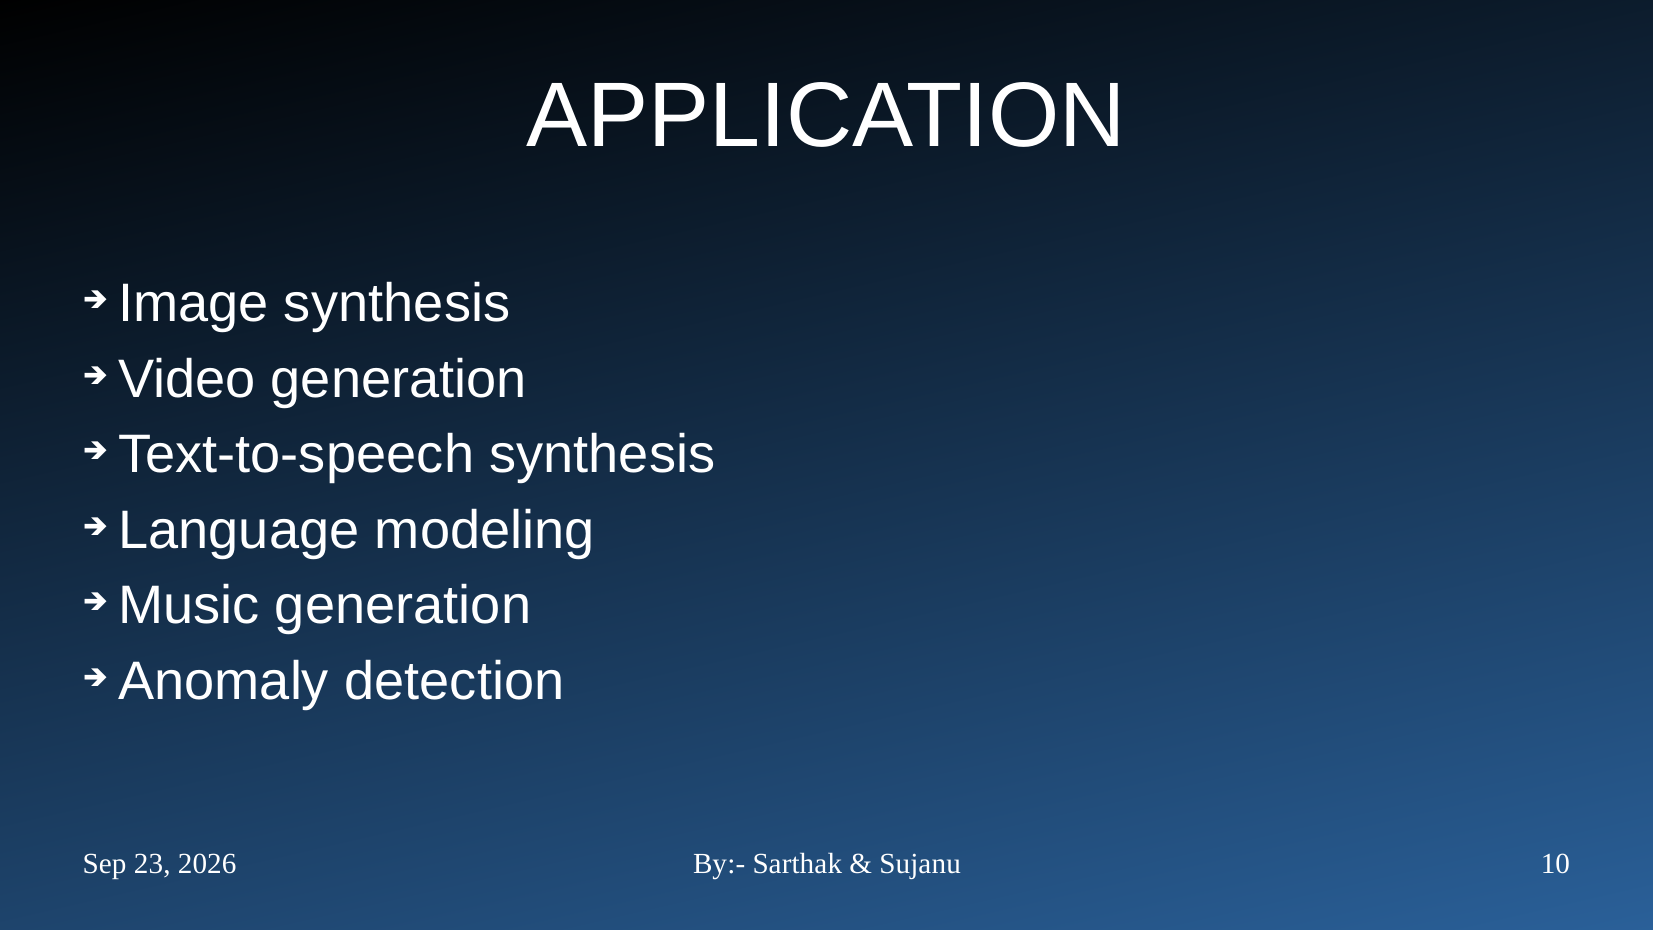

# APPLICATION
Image synthesis
Video generation
Text-to-speech synthesis
Language modeling
Music generation
Anomaly detection
By:- Sarthak & Sujanu
10